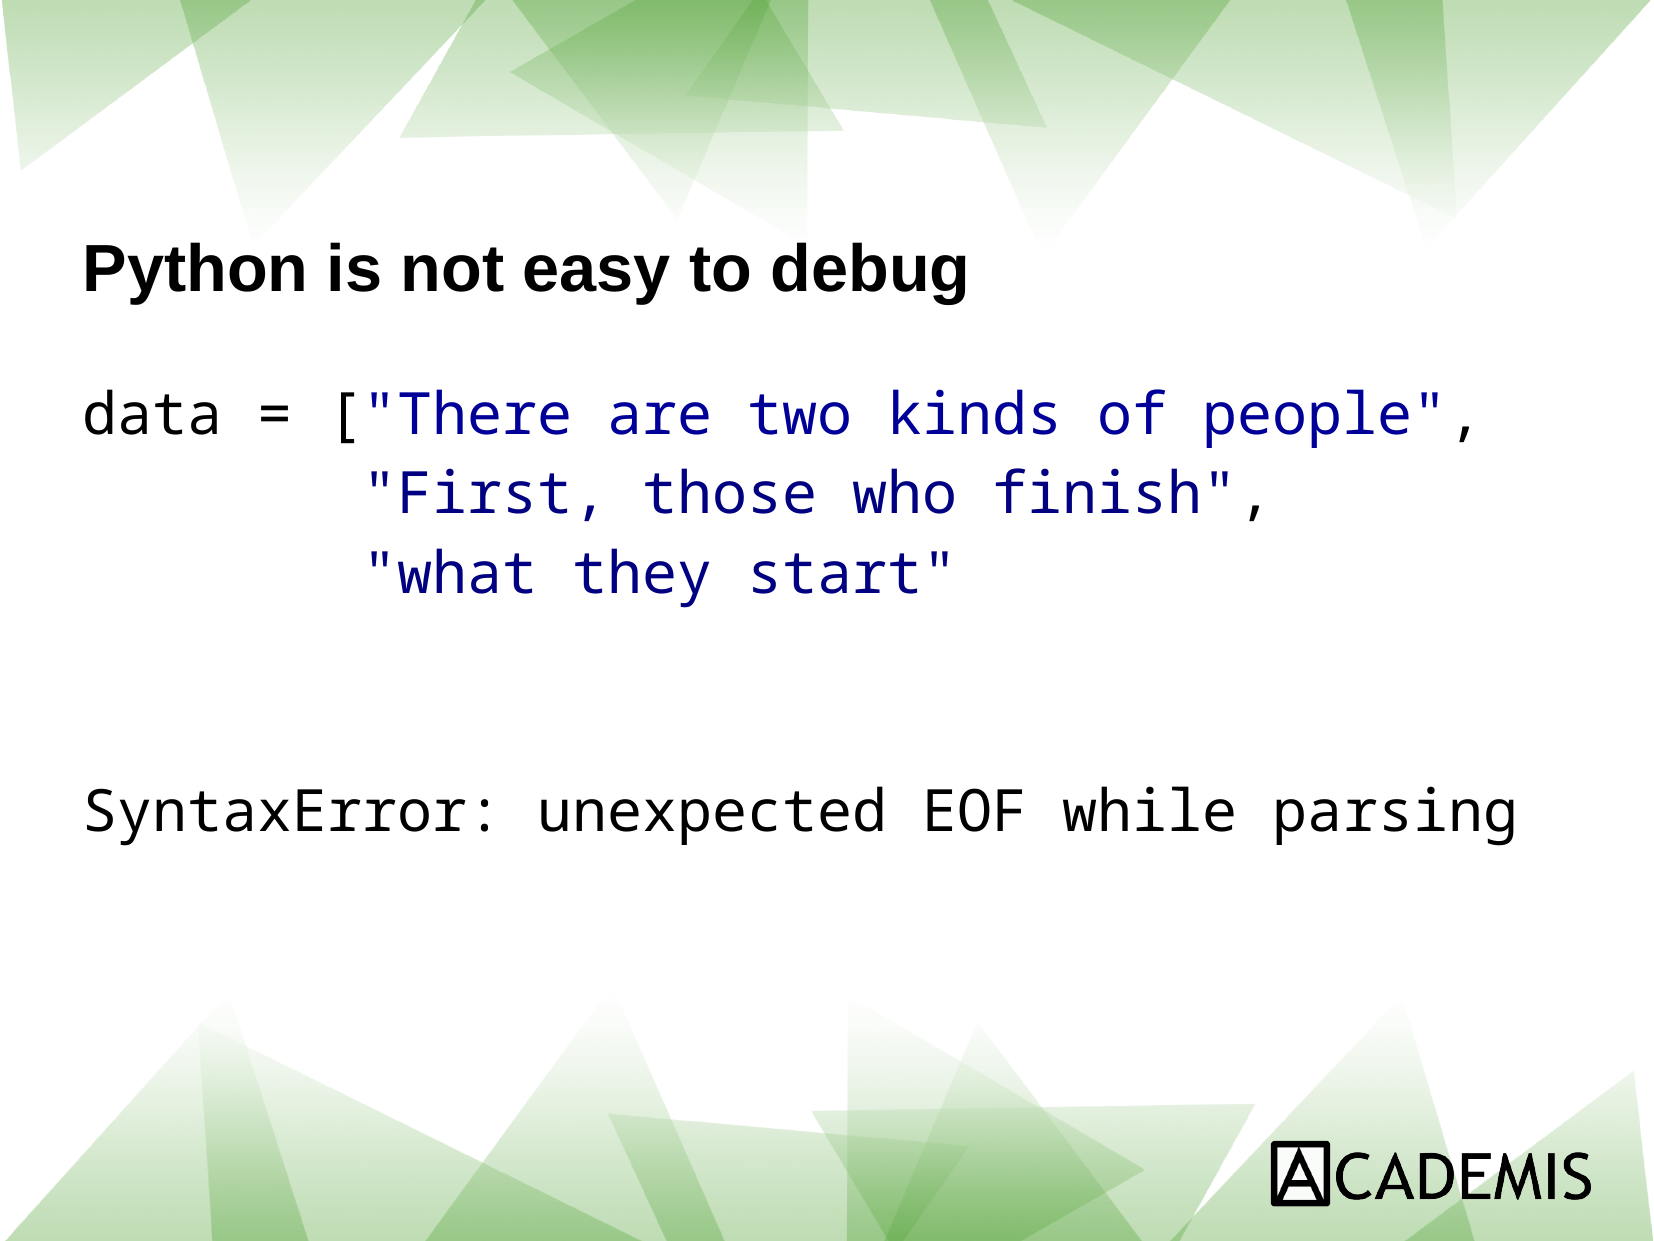

Python is not easy to debug
# data = ["There are two kinds of people",
 "First, those who finish",
 "what they start"
SyntaxError: unexpected EOF while parsing